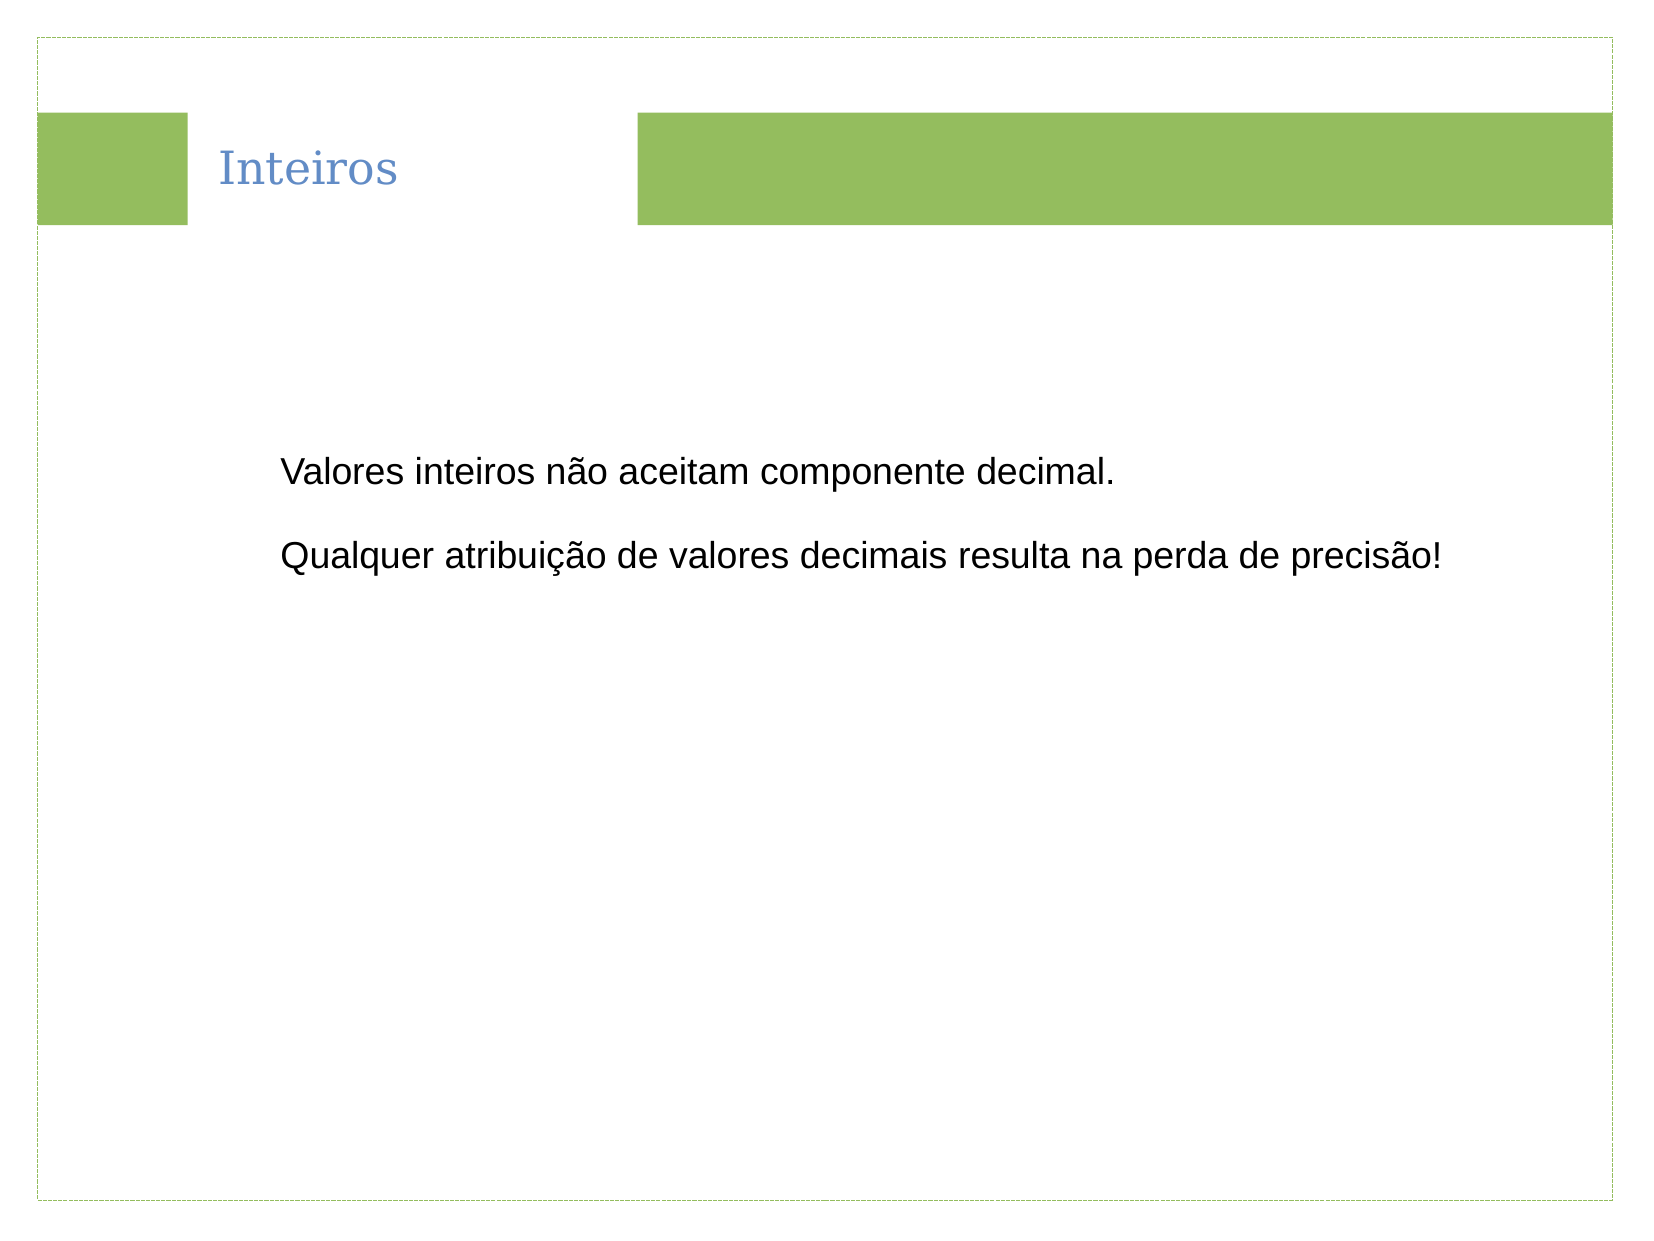

Inteiros
Valores inteiros não aceitam componente decimal.
Qualquer atribuição de valores decimais resulta na perda de precisão!